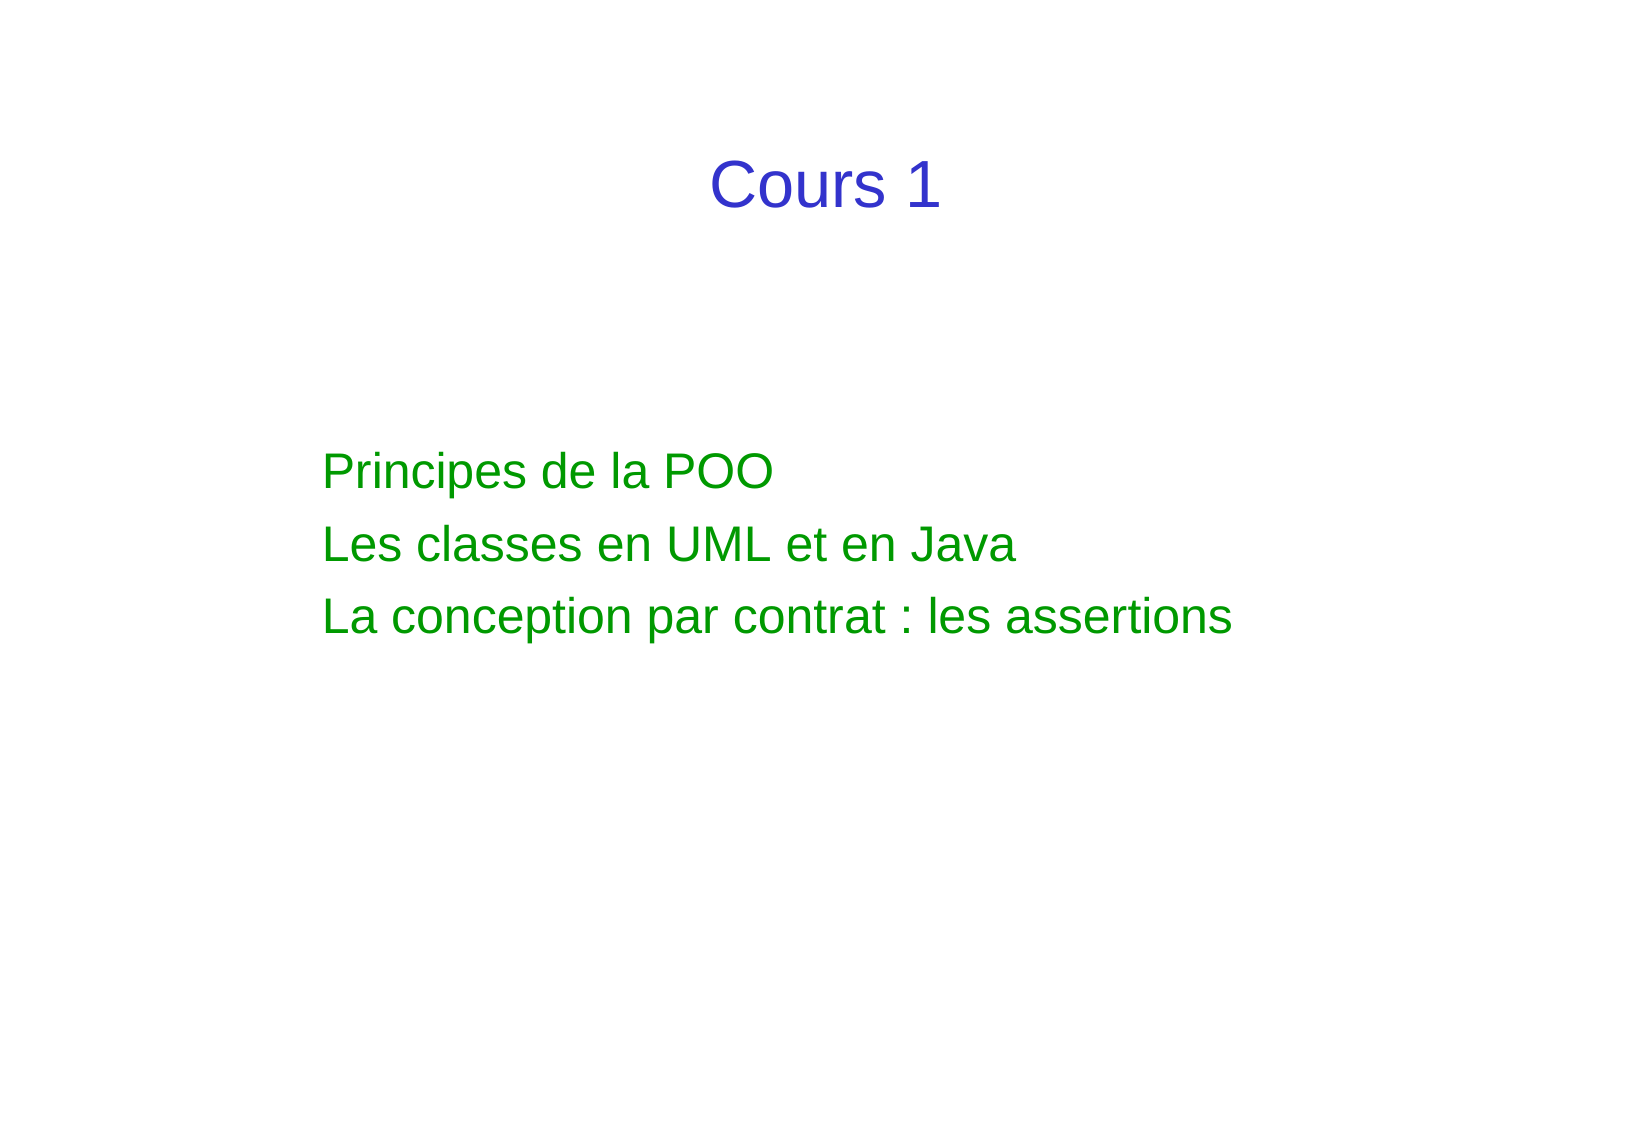

Cours 1
Principes de la POO
Les classes en UML et en Java
La conception par contrat : les assertions